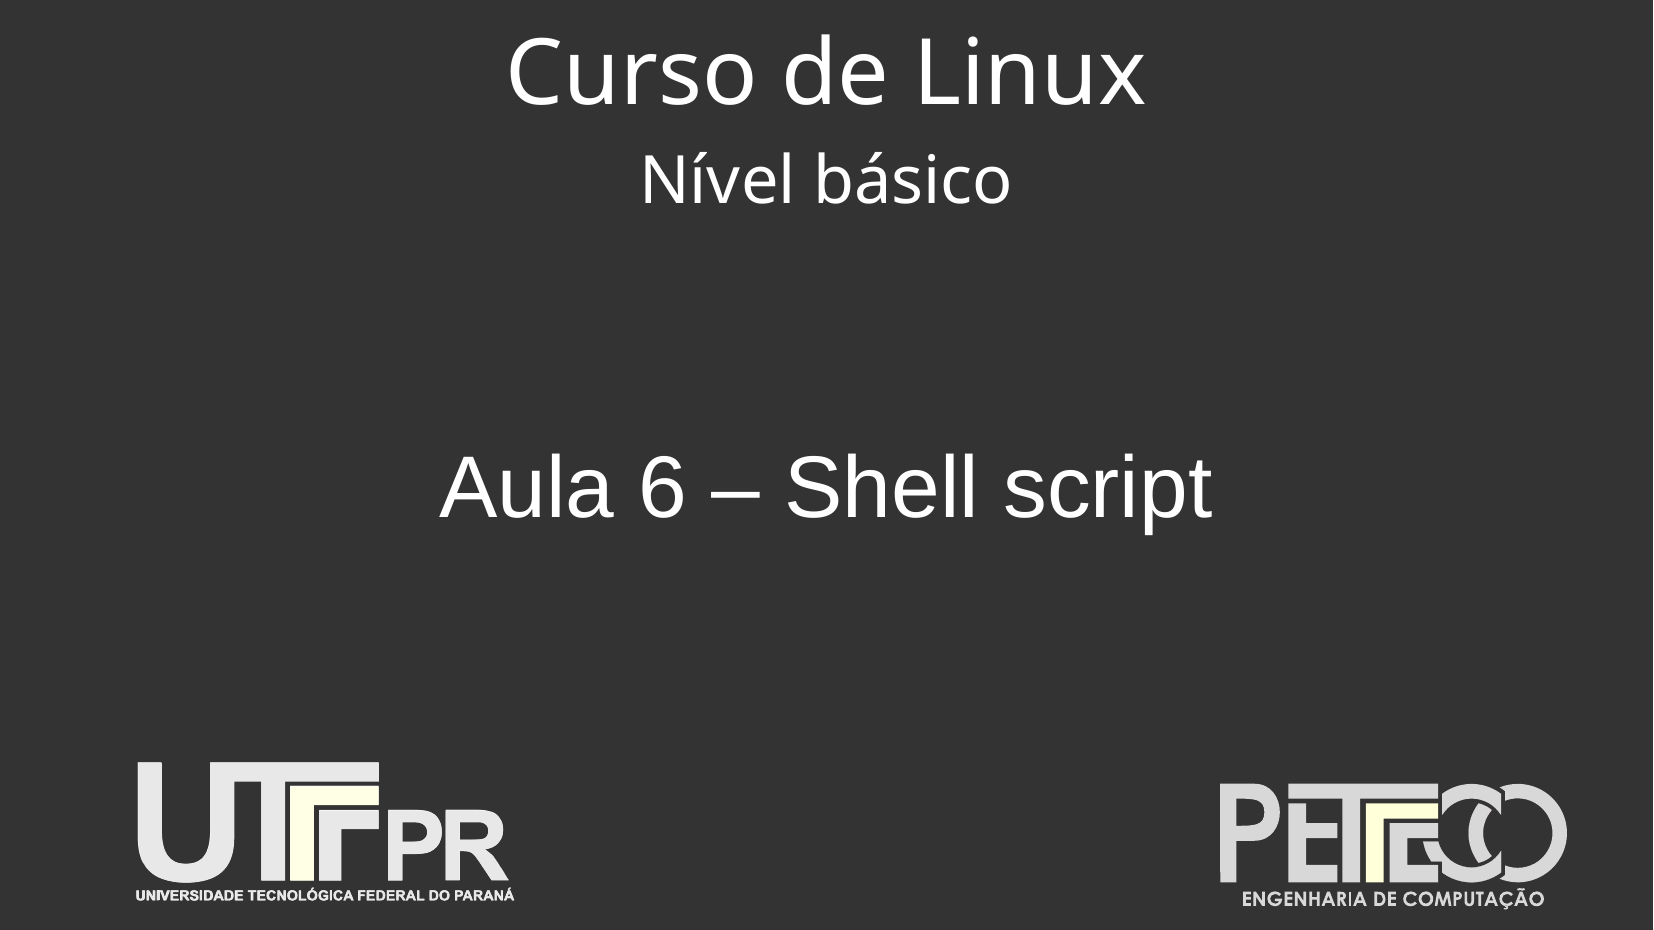

# Curso de Linux Nível básico
Aula 6 – Shell script